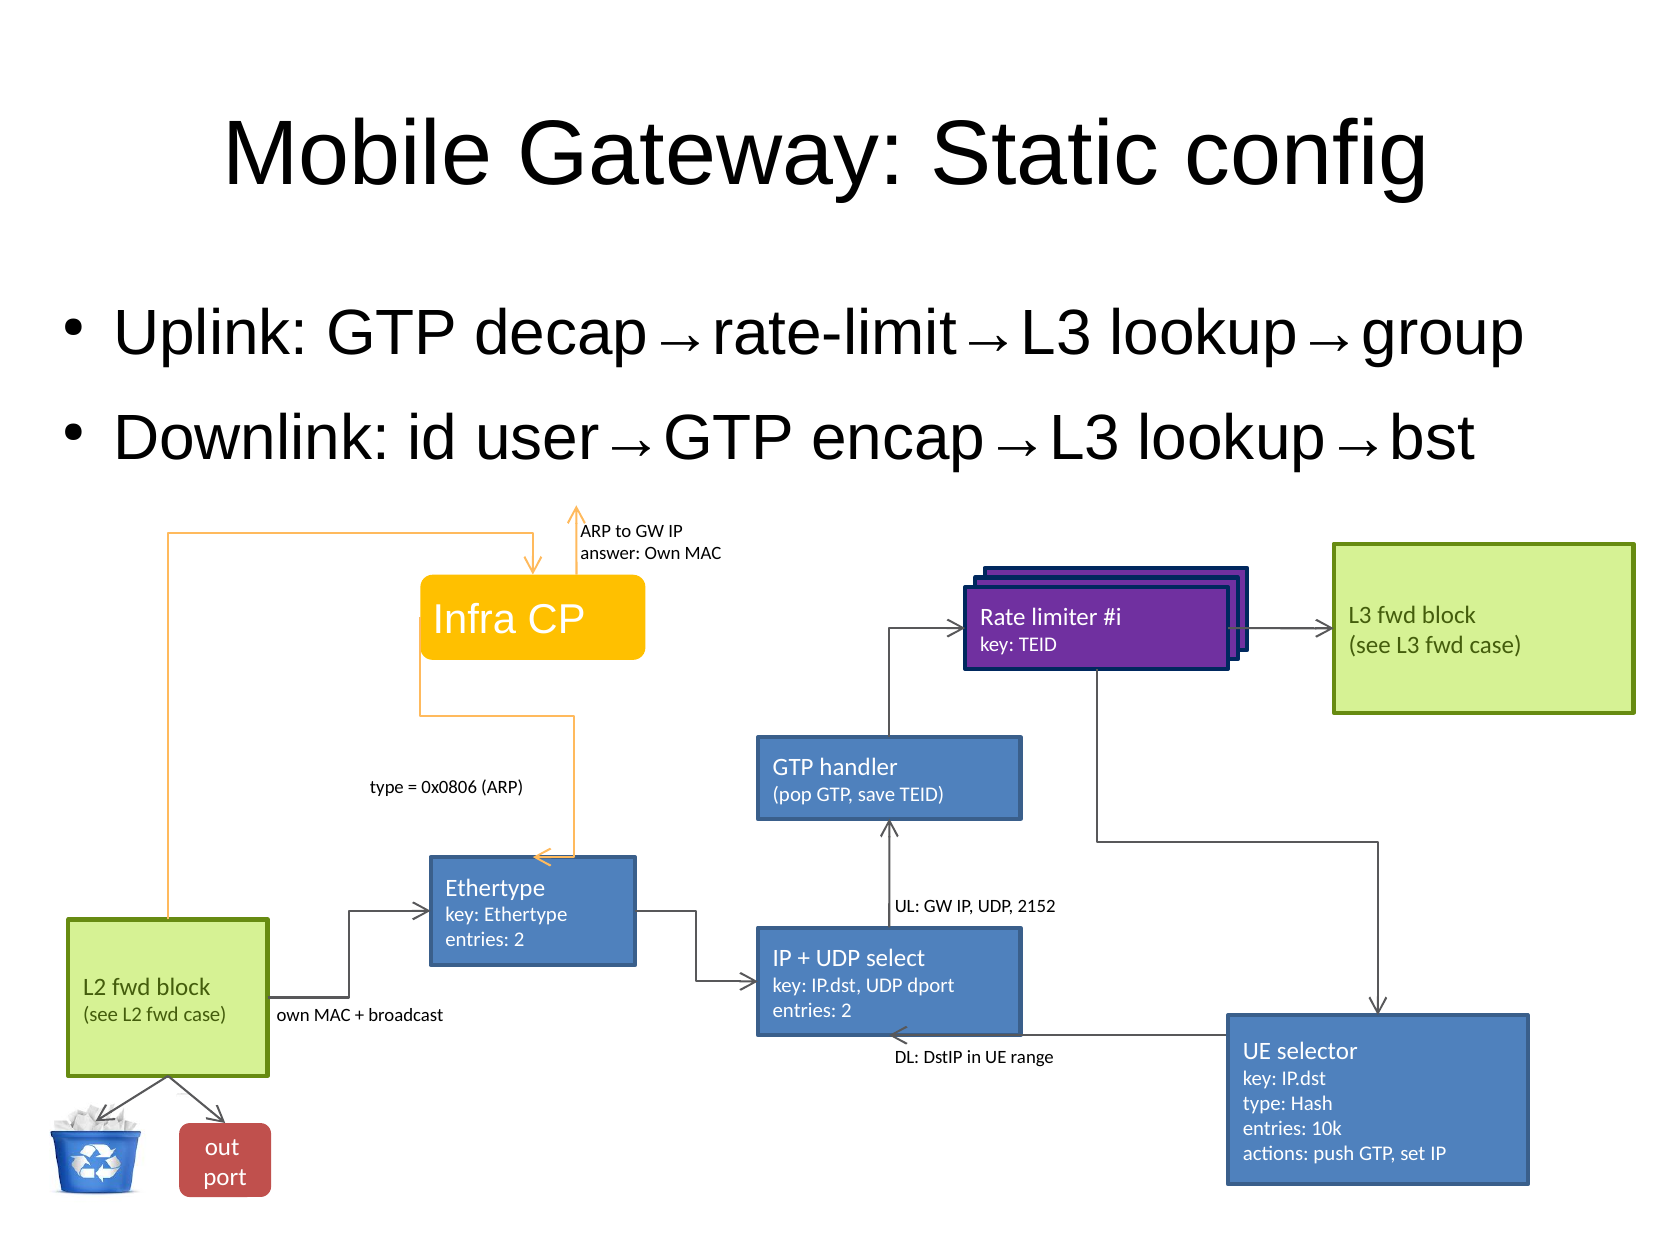

# Mobile Gateway: Static config
Uplink: GTP decap→rate-limit→L3 lookup→group
Downlink: id user→GTP encap→L3 lookup→bst
ARP to GW IP
answer: Own MAC
L3 fwd block
(see L3 fwd case)
Rate limiter #1
Infra CP
Rate limiter #1
Rate limiter #i
key: TEID
GTP handler
(pop GTP, save TEID)
type = 0x0806 (ARP)
Ethertype
key: Ethertype
entries: 2
UL: GW IP, UDP, 2152
L2 fwd block
(see L2 fwd case)
IP + UDP select
key: IP.dst, UDP dport
entries: 2
own MAC + broadcast
UE selector
key: IP.dst
type: Hash
entries: 10k
actions: push GTP, set IP
DL: DstIP in UE range
out
port